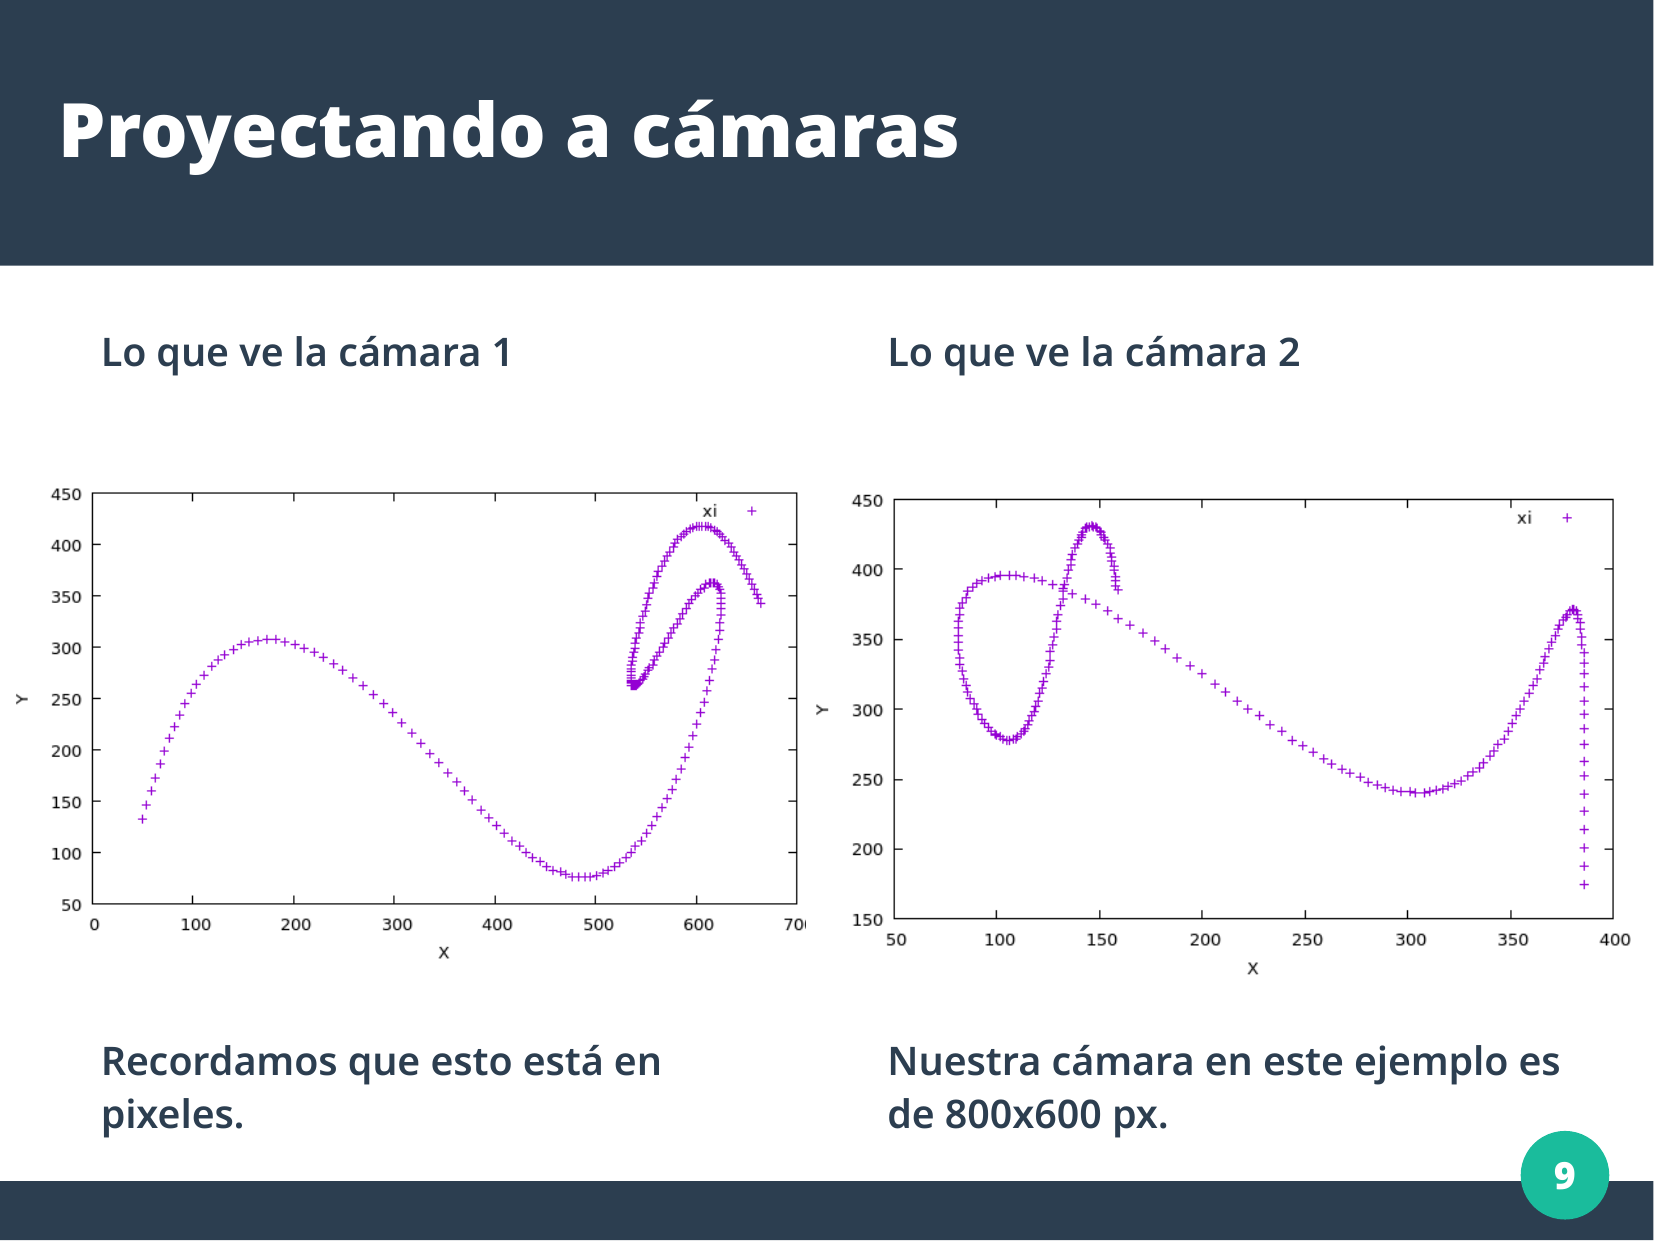

# Proyectando a cámaras
Lo que ve la cámara 1
Recordamos que esto está en pixeles.
Lo que ve la cámara 2
Nuestra cámara en este ejemplo es de 800x600 px.
9